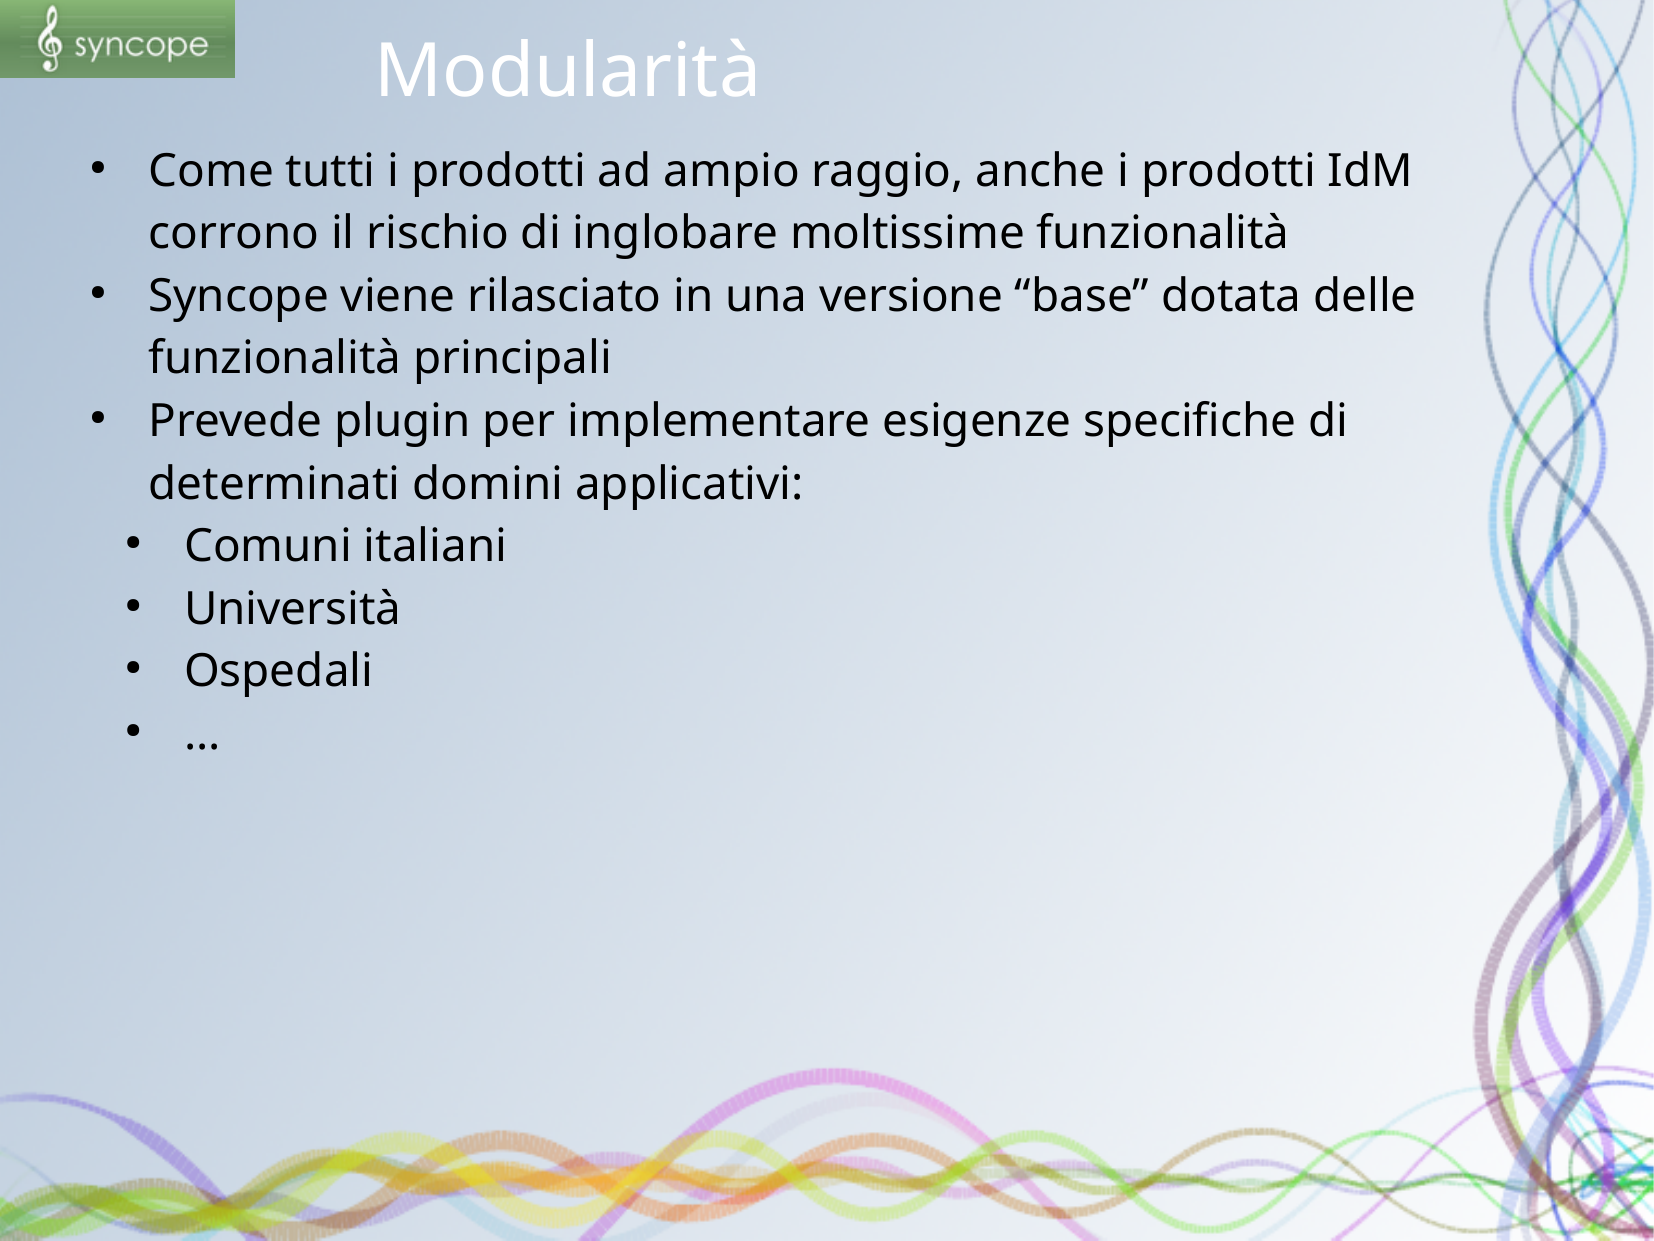

Modularità
Come tutti i prodotti ad ampio raggio, anche i prodotti IdM corrono il rischio di inglobare moltissime funzionalità
Syncope viene rilasciato in una versione “base” dotata delle funzionalità principali
Prevede plugin per implementare esigenze specifiche di determinati domini applicativi:
Comuni italiani
Università
Ospedali
...